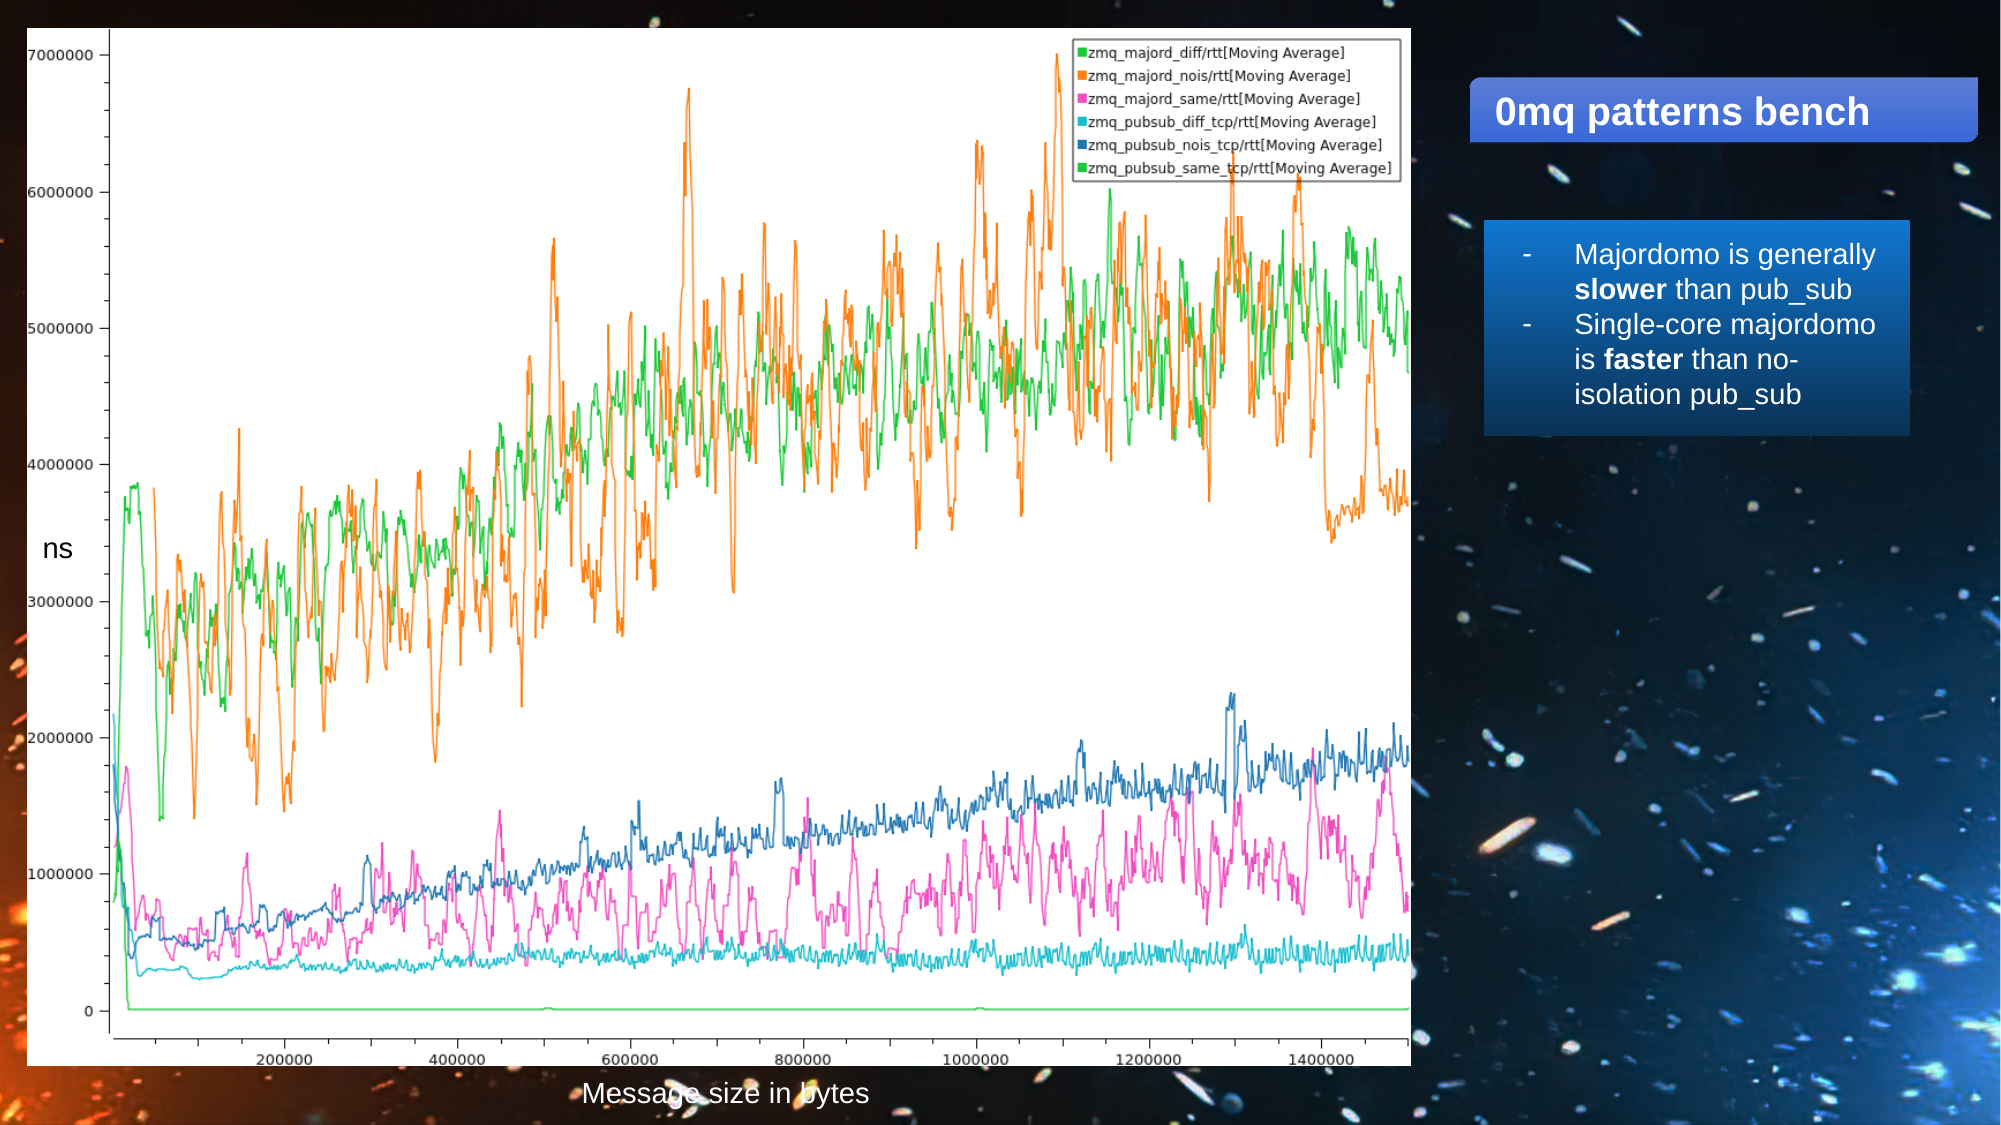

0mq patterns bench
Majordomo is generally slower than pub_sub
Single-core majordomo is faster than no-isolation pub_sub
ns
Message size in bytes